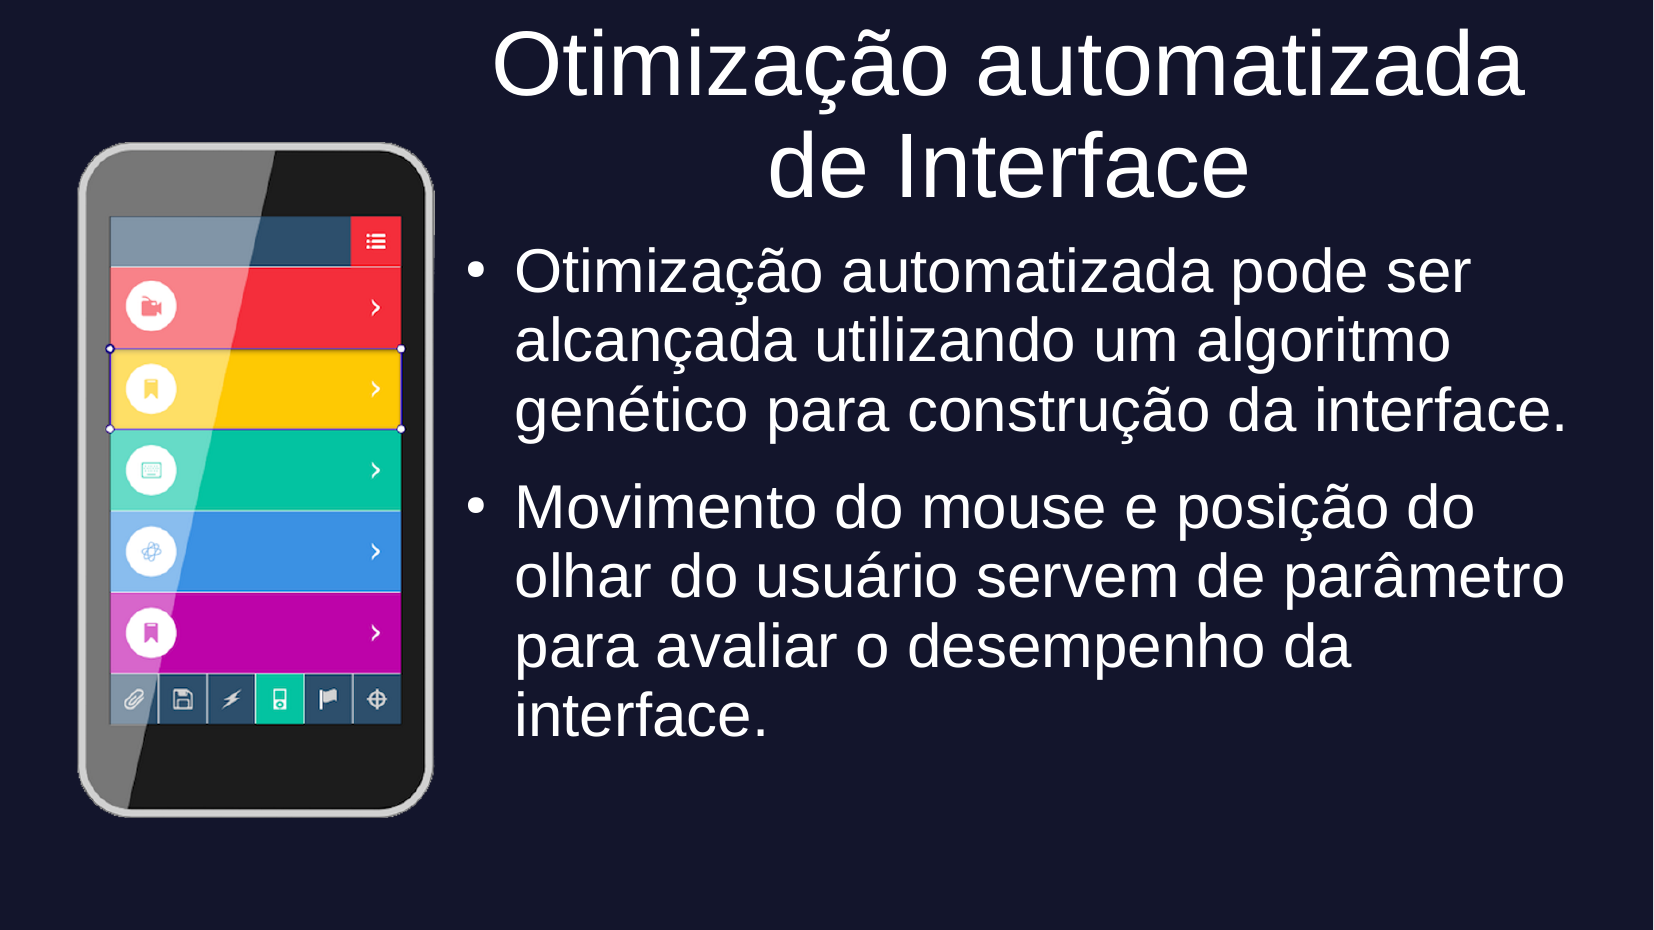

# Otimização automatizada de Interface
Otimização automatizada pode ser alcançada utilizando um algoritmo genético para construção da interface.
Movimento do mouse e posição do olhar do usuário servem de parâmetro para avaliar o desempenho da interface.